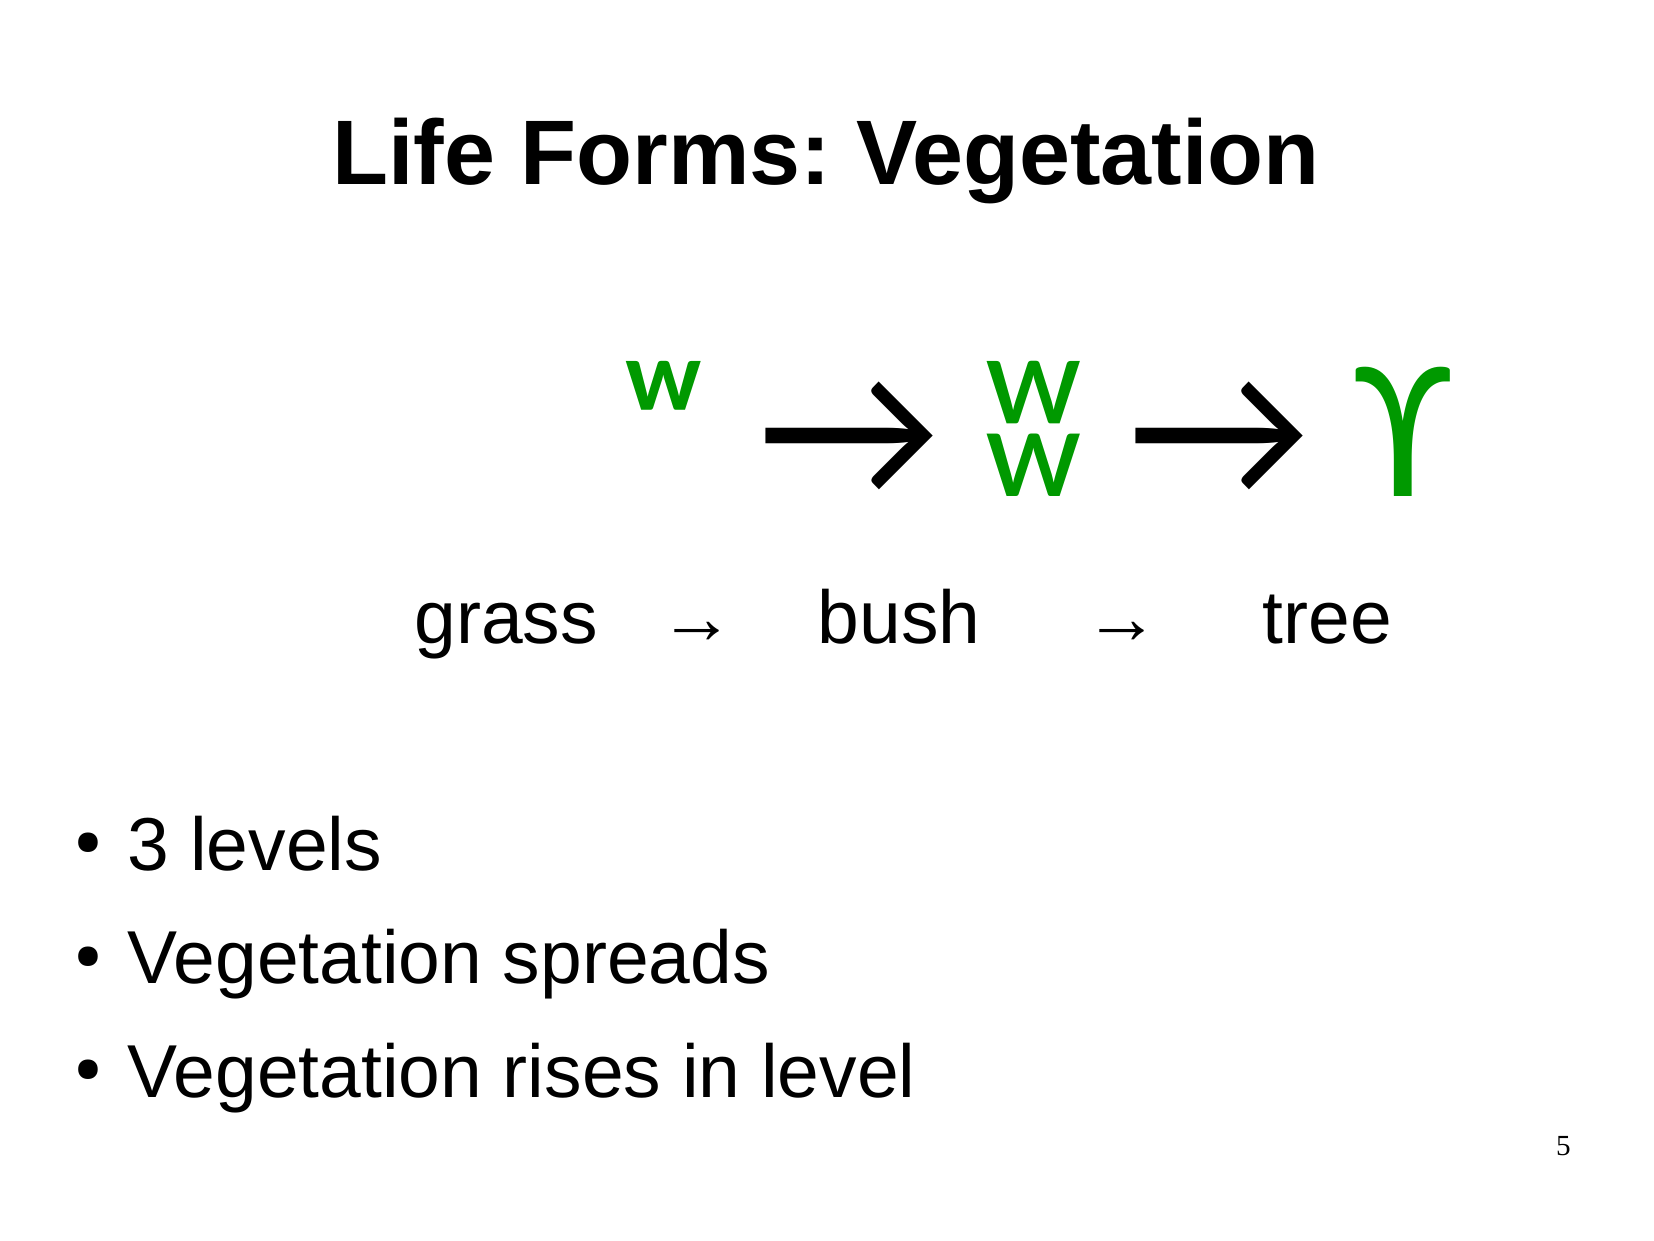

# Life Forms: Vegetation
 			 ʷ → ʬ → ϒ
 	 grass → bush → tree
3 levels
Vegetation spreads
Vegetation rises in level
5